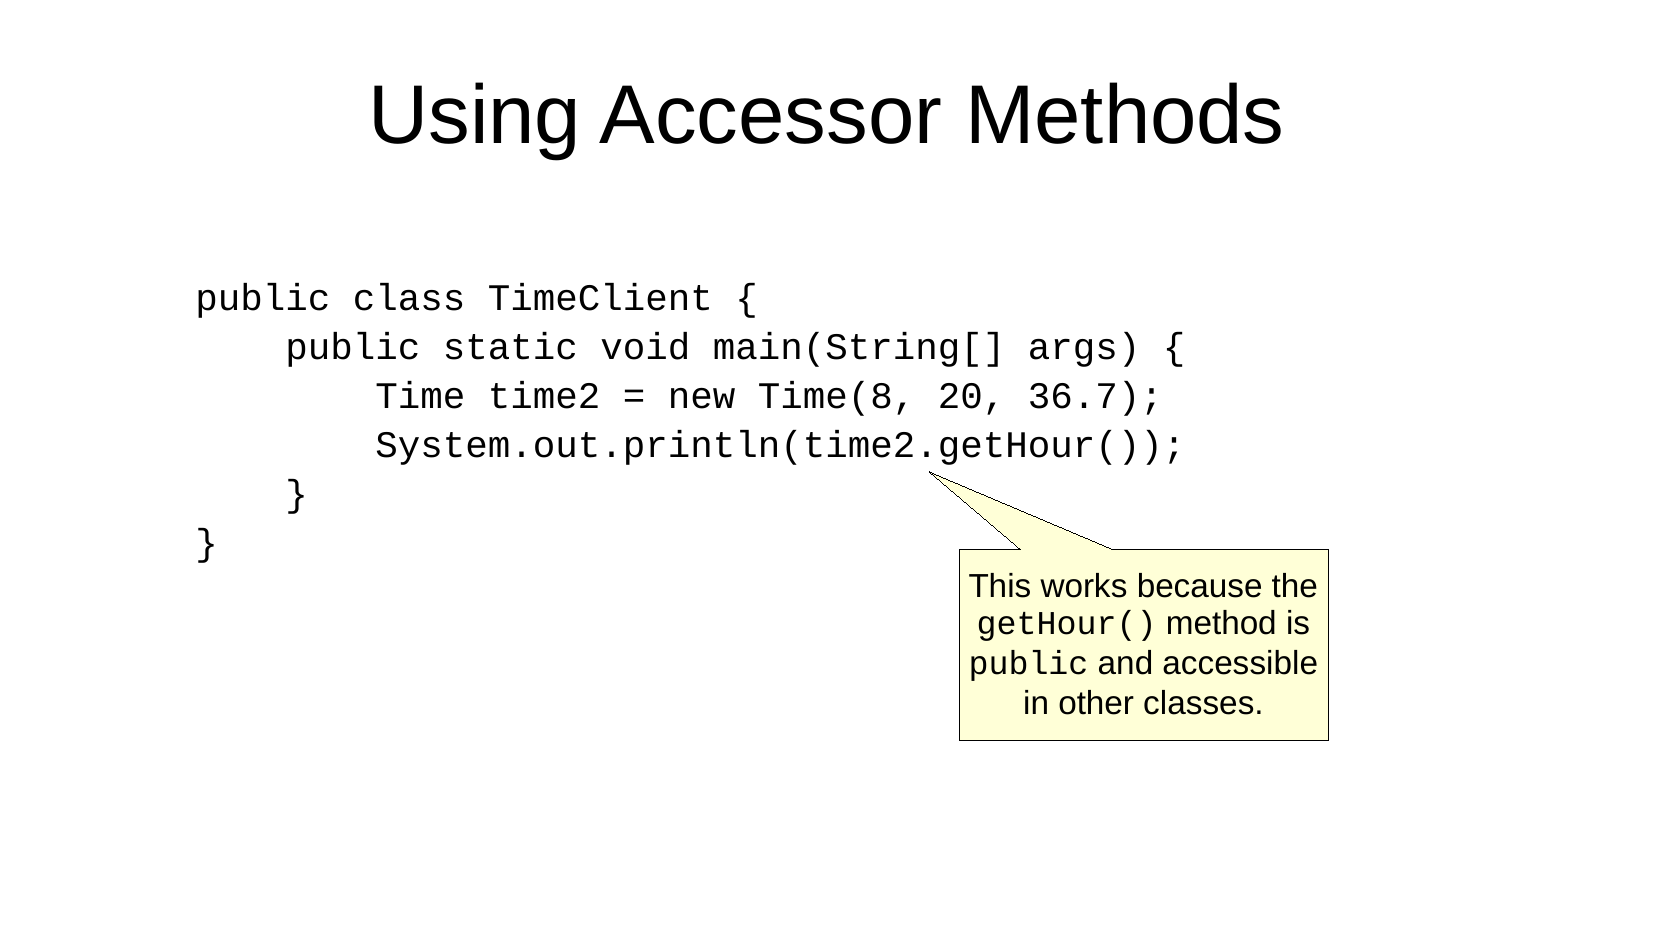

# Using Accessor Methods
public class TimeClient {
 public static void main(String[] args) {
 Time time2 = new Time(8, 20, 36.7);
 System.out.println(time2.getHour());
 }
}
This works because the
getHour() method is
public and accessible
in other classes.